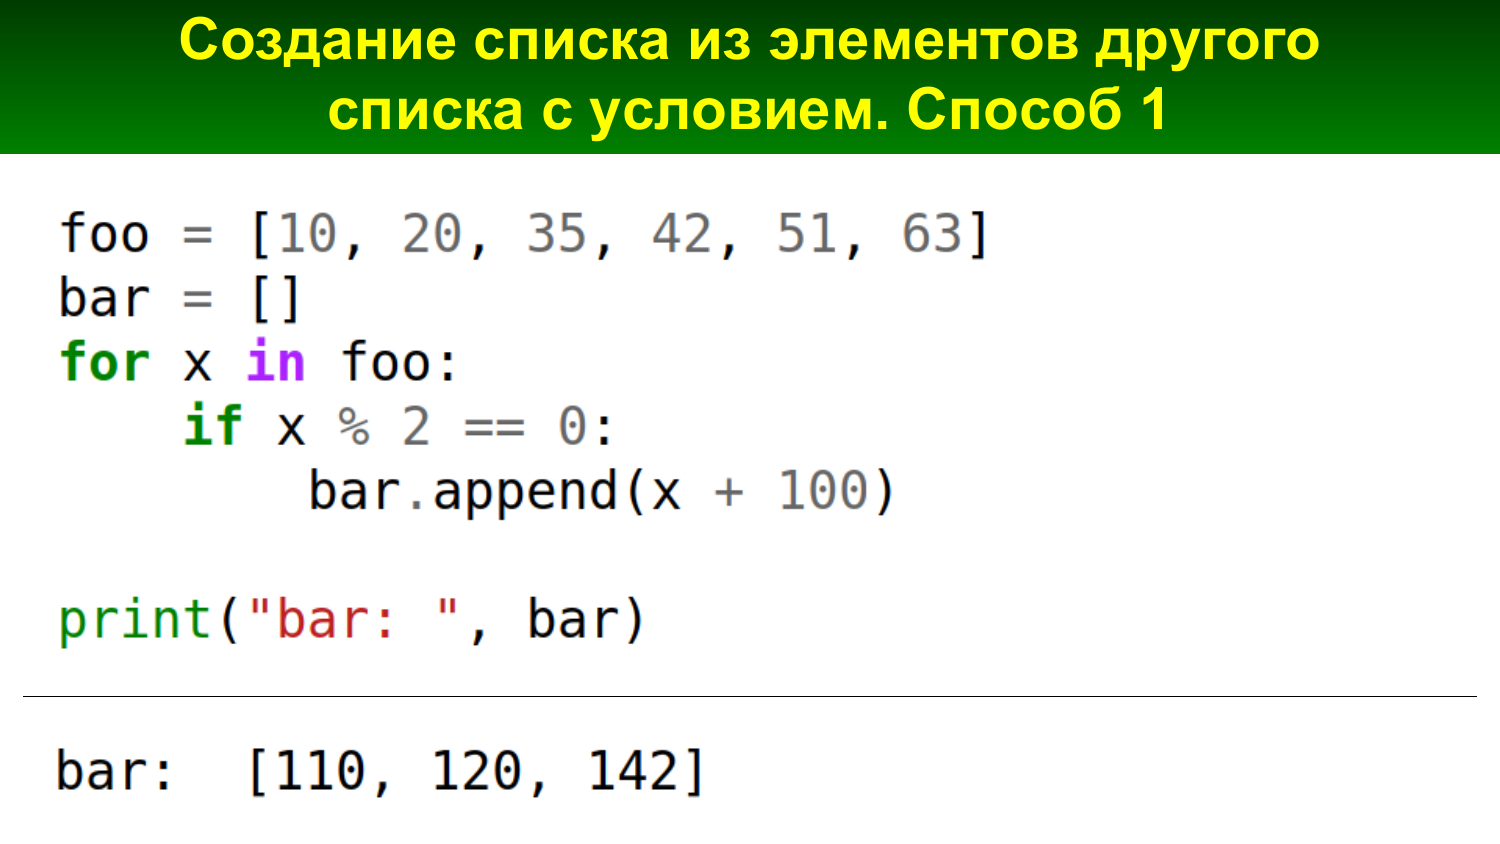

# Создание списка из элементов другого списка с условием. Способ 1